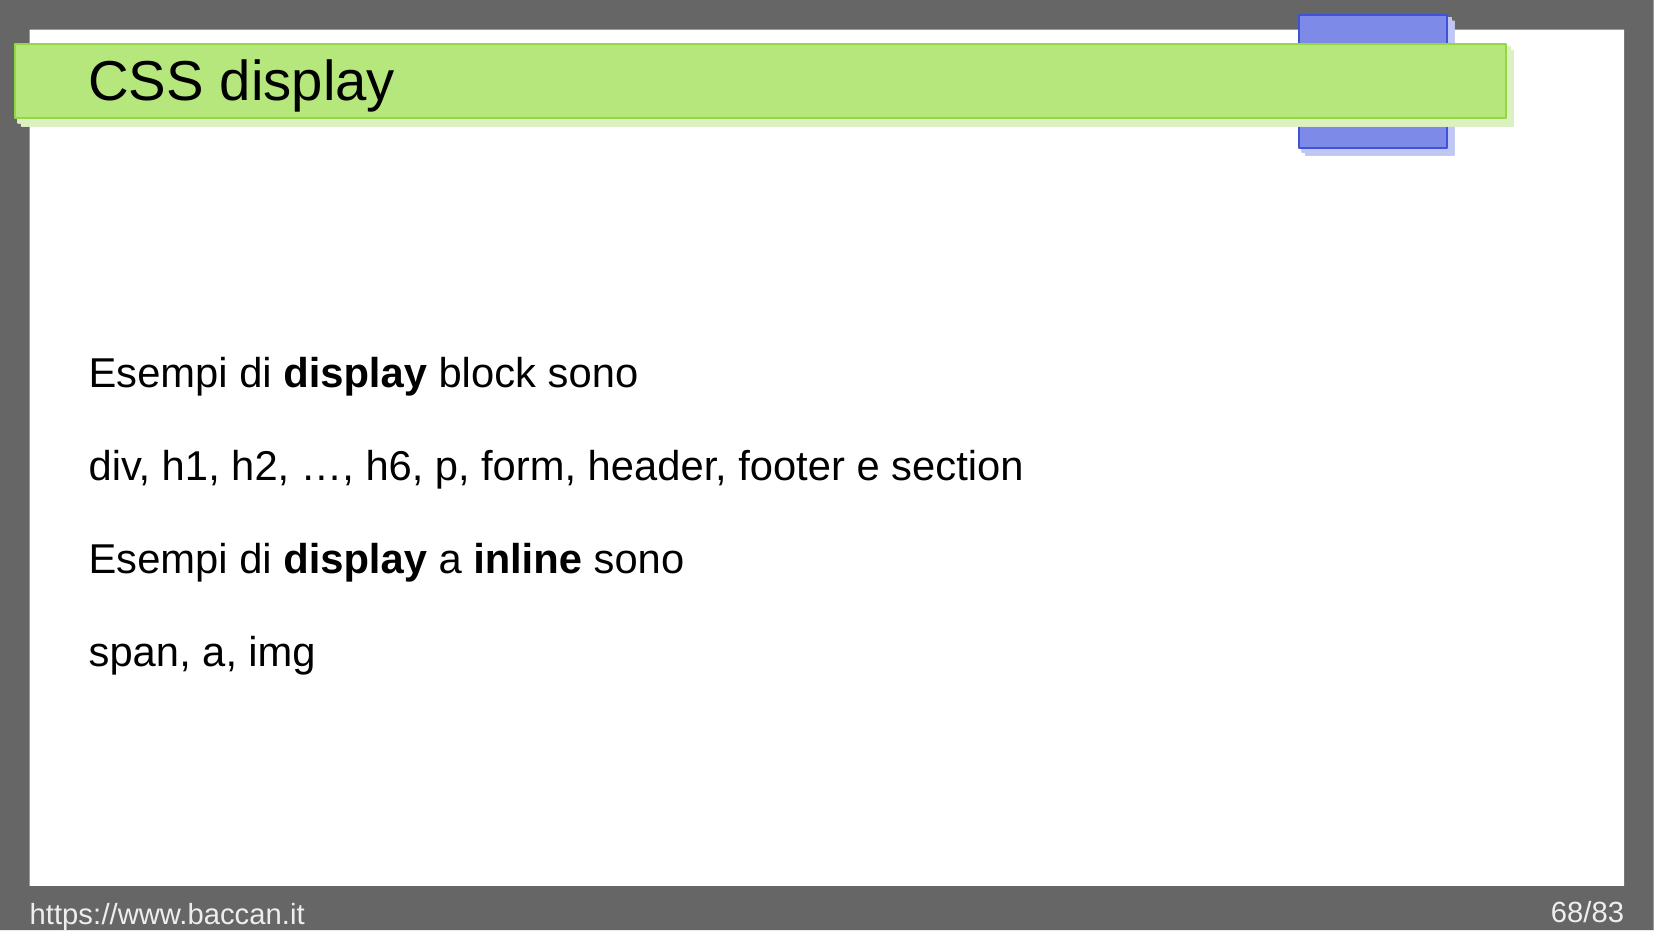

# CSS display
Esempi di display block sono
div, h1, h2, …, h6, p, form, header, footer e section
Esempi di display a inline sono
span, a, img
68
https://www.baccan.it